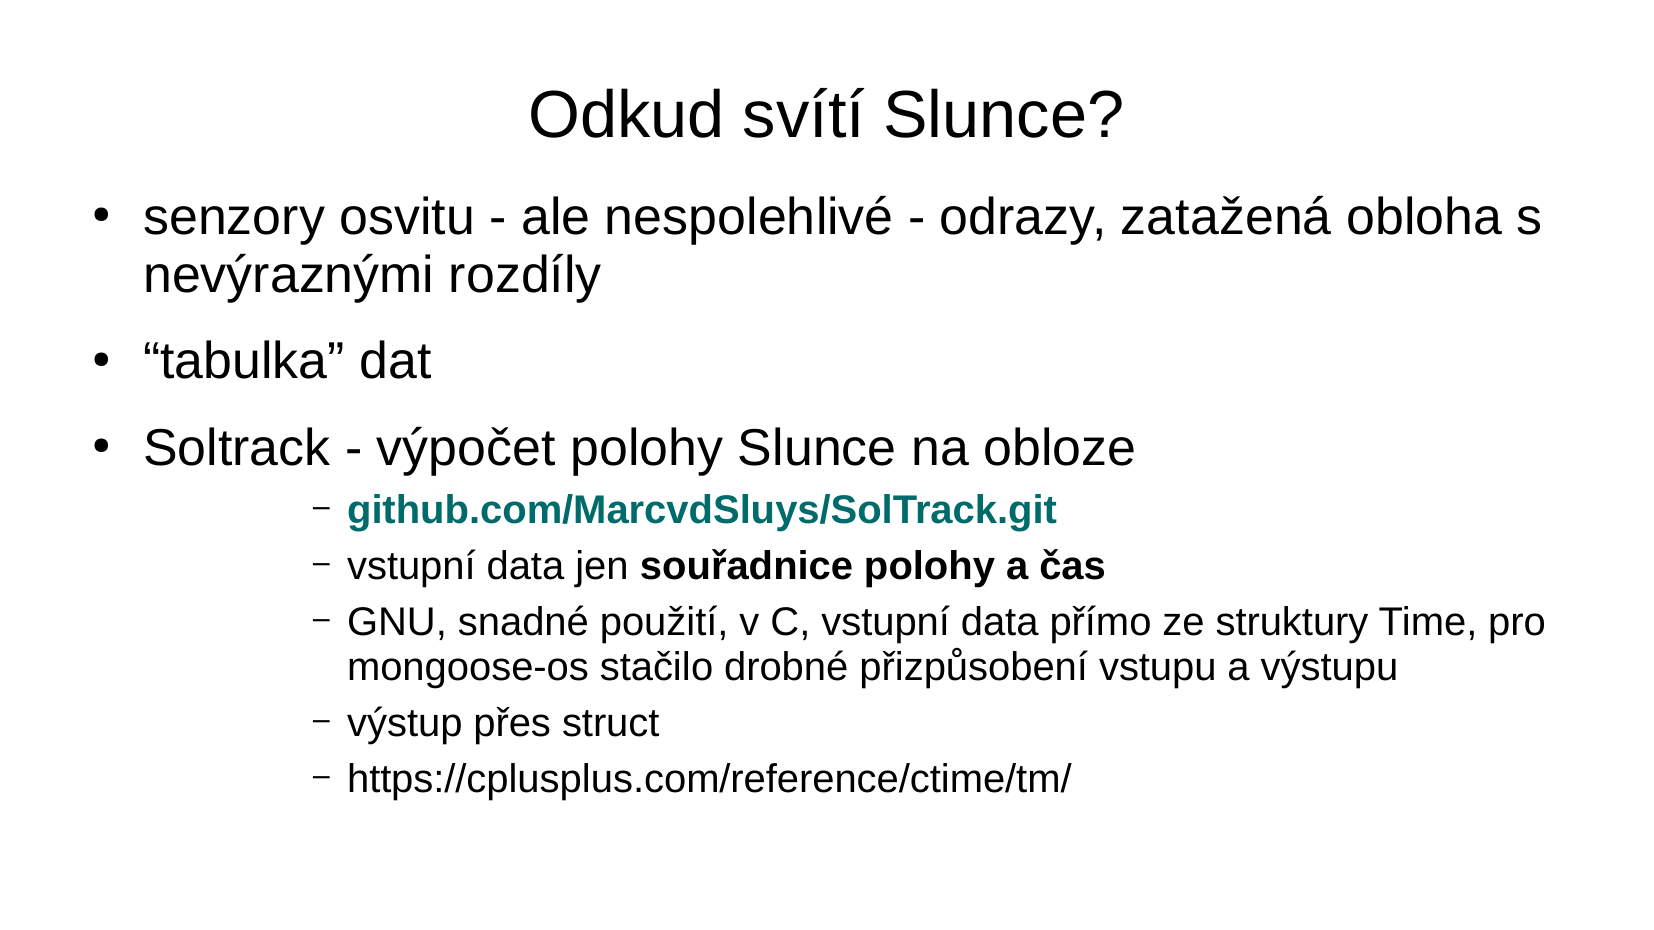

# Odkud svítí Slunce?
senzory osvitu - ale nespolehlivé - odrazy, zatažená obloha s nevýraznými rozdíly
“tabulka” dat
Soltrack - výpočet polohy Slunce na obloze
github.com/MarcvdSluys/SolTrack.git
vstupní data jen souřadnice polohy a čas
GNU, snadné použití, v C, vstupní data přímo ze struktury Time, pro mongoose-os stačilo drobné přizpůsobení vstupu a výstupu
výstup přes struct
https://cplusplus.com/reference/ctime/tm/